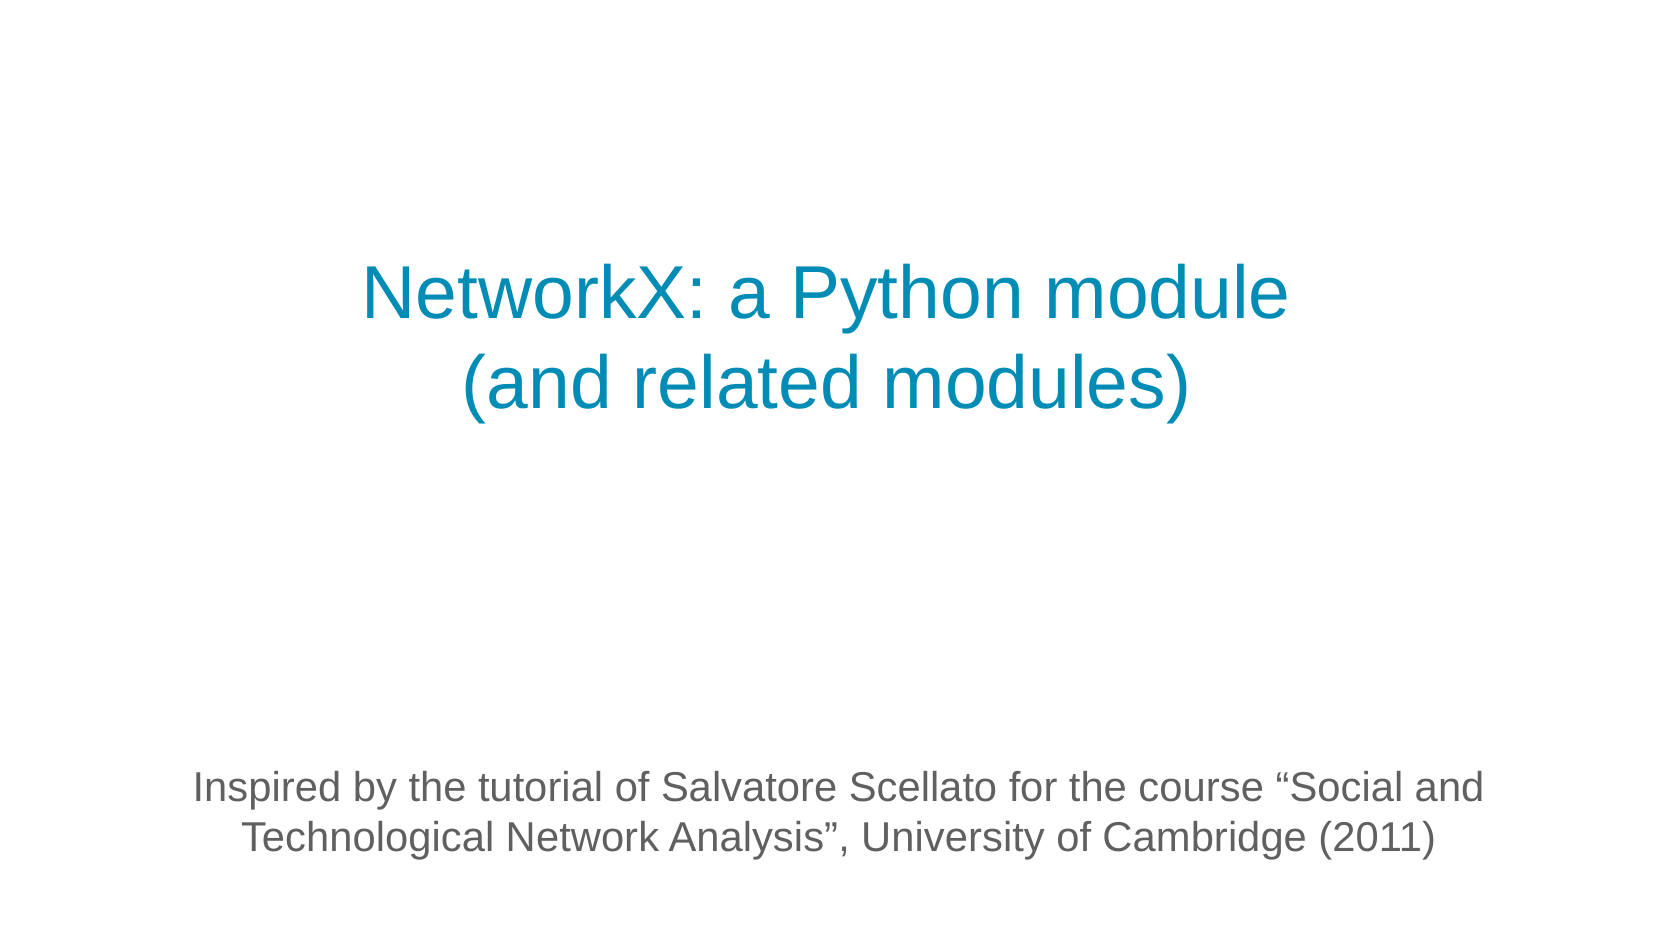

NetworkX: a Python module
(and related modules)
Inspired by the tutorial of Salvatore Scellato for the course “Social and Technological Network Analysis”, University of Cambridge (2011)